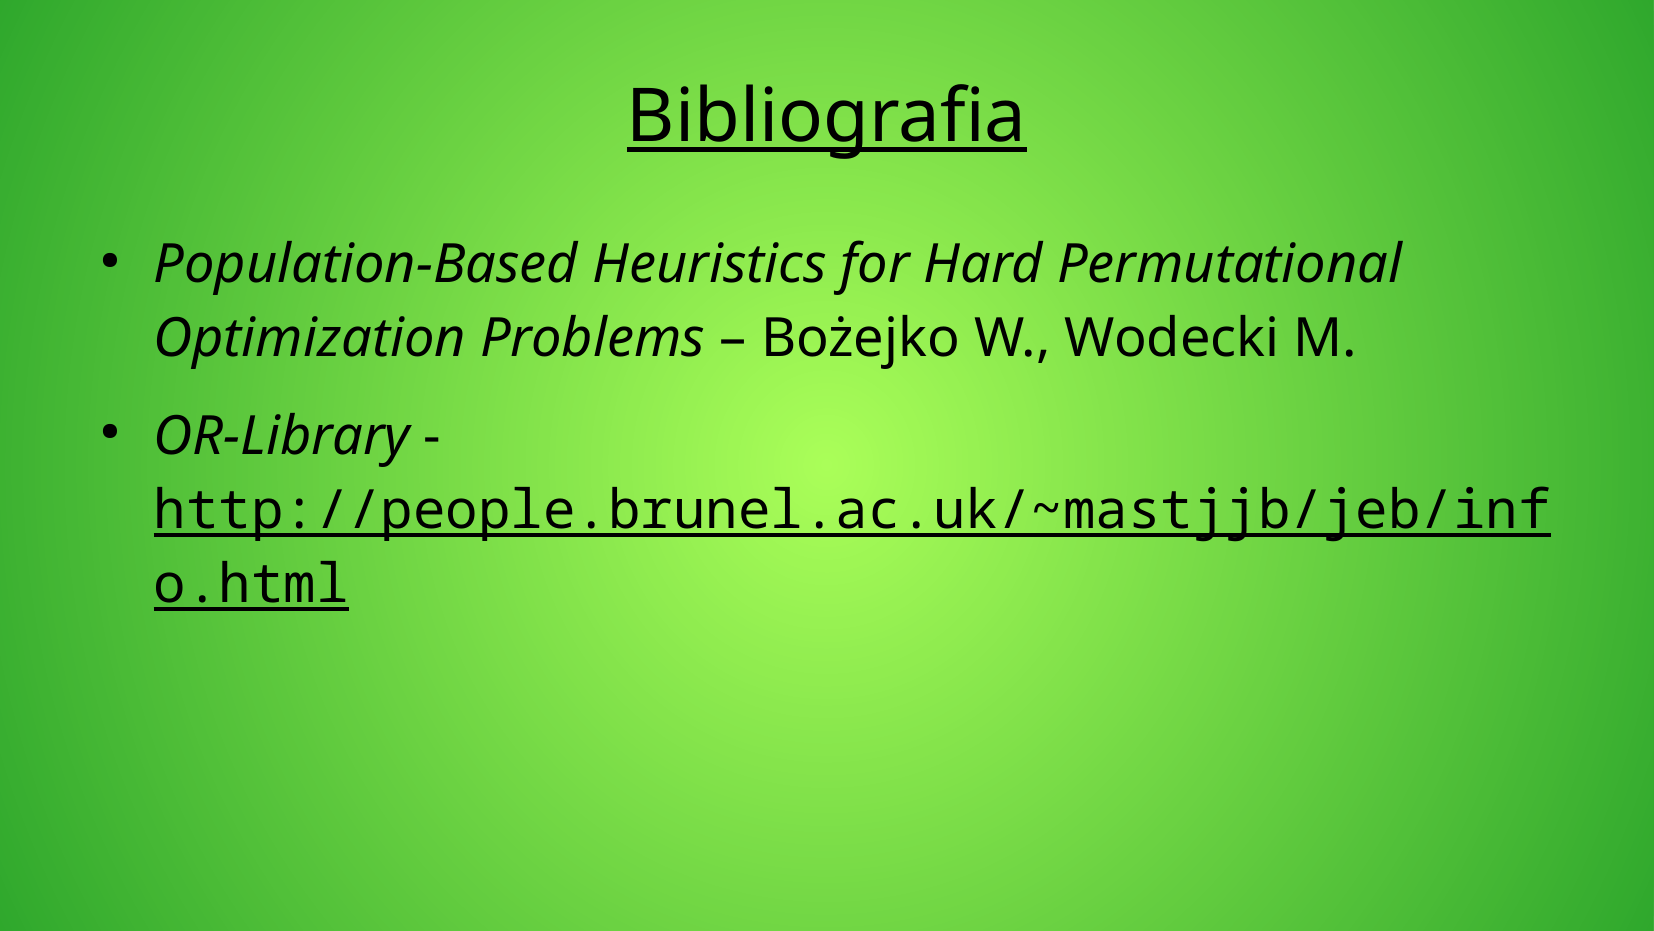

# Bibliografia
Population-Based Heuristics for Hard Permutational Optimization Problems – Bożejko W., Wodecki M.
OR-Library - http://people.brunel.ac.uk/~mastjjb/jeb/info.html